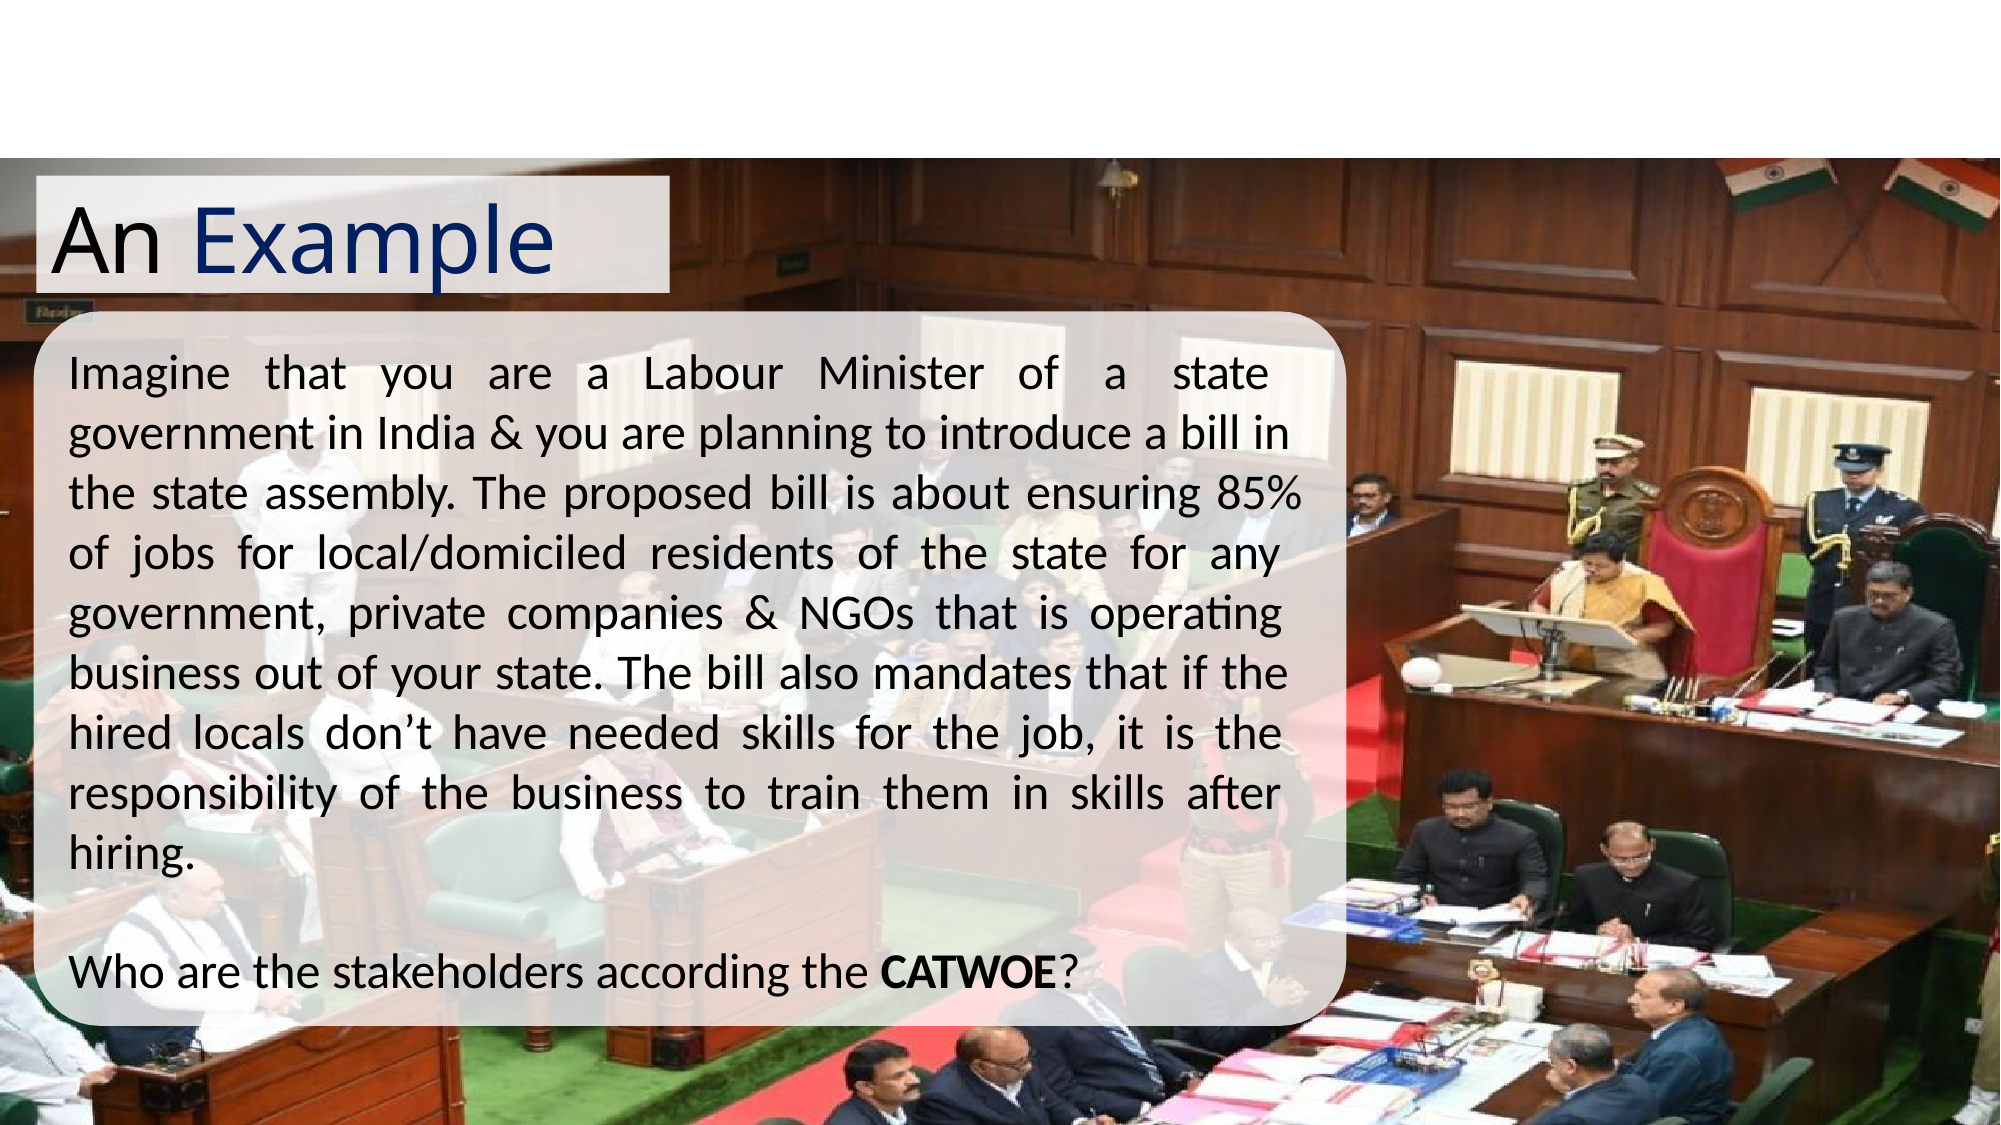

# An Example
Imagine that you are a Labour Minister of a state government in India & you are planning to introduce a bill in the state assembly. The proposed bill is about ensuring 85% of jobs for local/domiciled residents of the state for any government, private companies & NGOs that is operating business out of your state. The bill also mandates that if the hired locals don’t have needed skills for the job, it is the responsibility of the business to train them in skills after hiring.
Who are the stakeholders according the CATWOE?